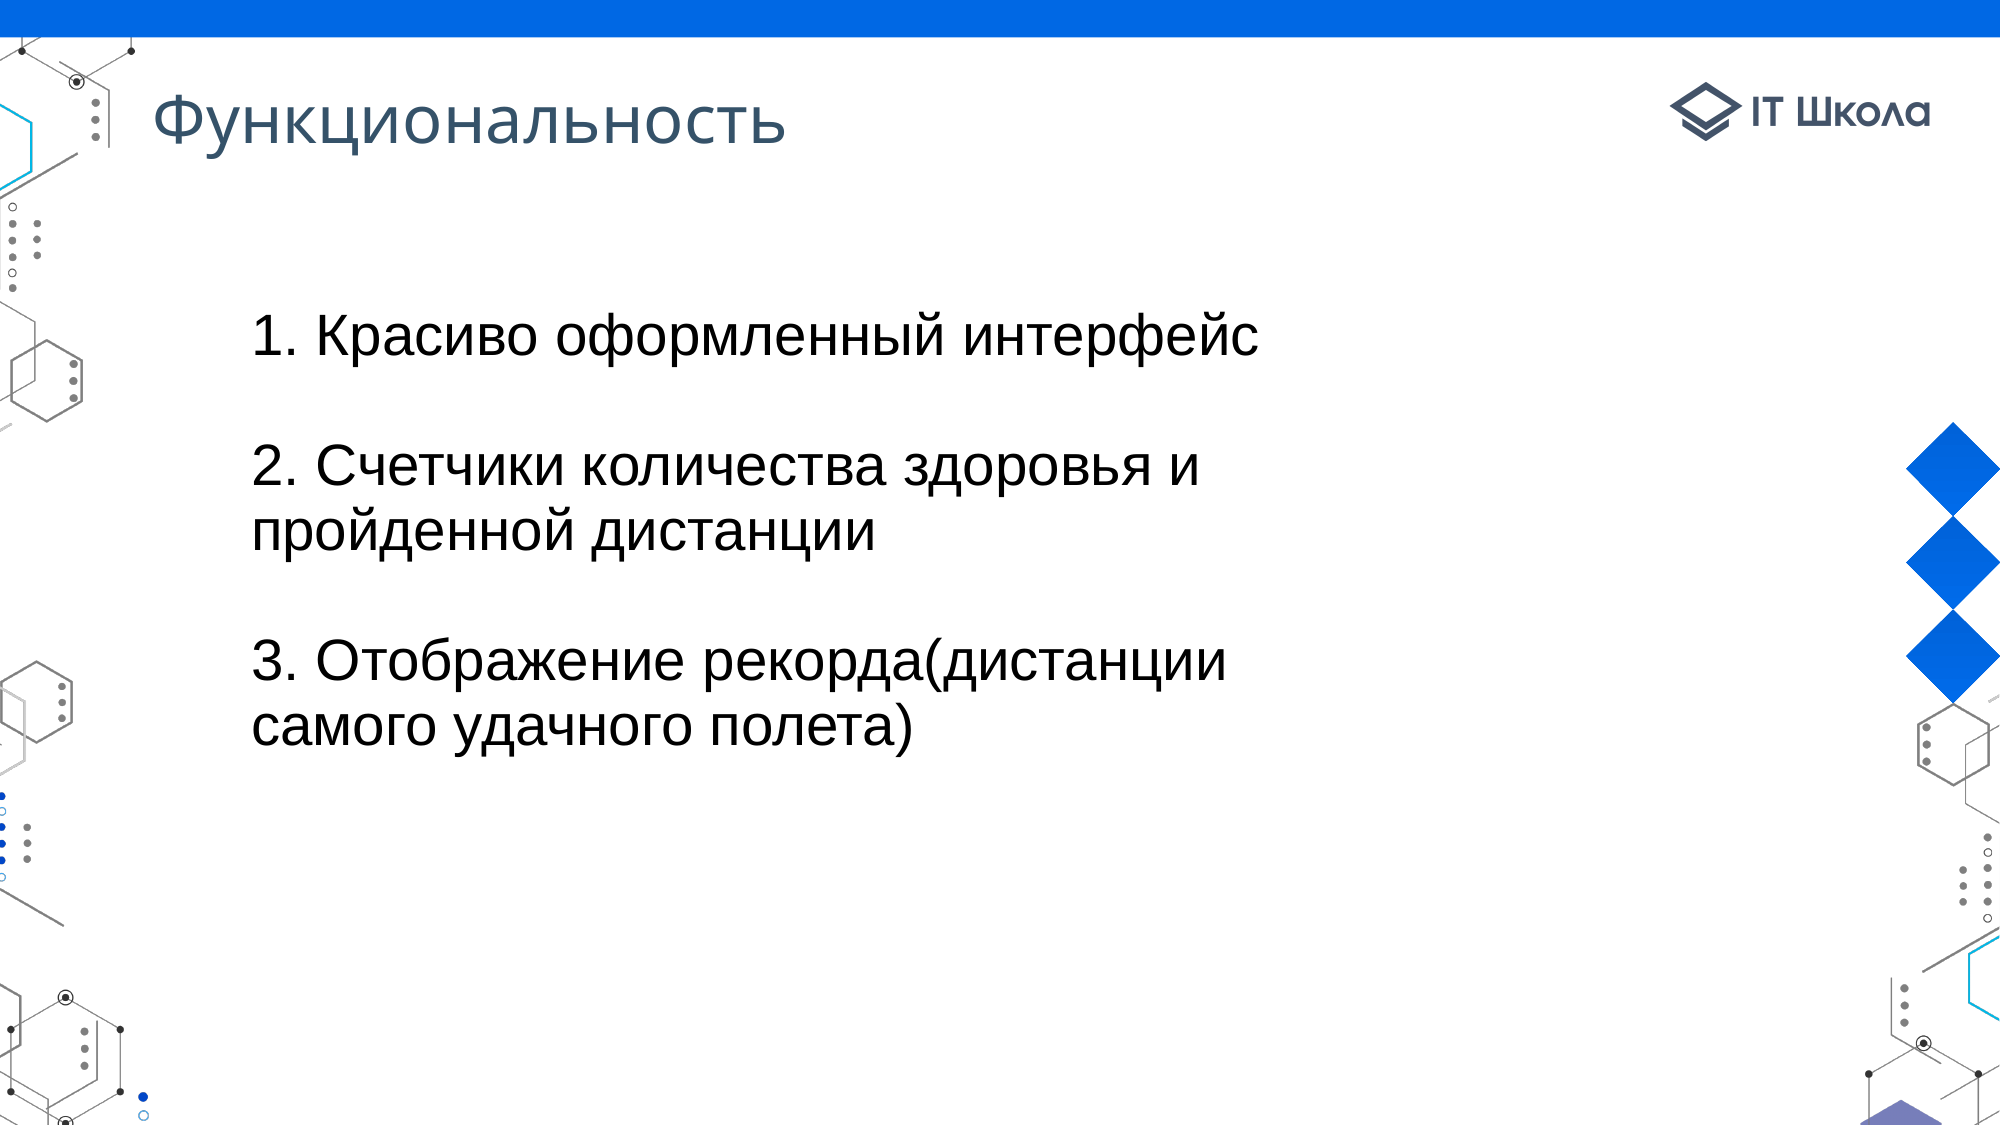

# Функциональность
1. Красиво оформленный интерфейс
2. Счетчики количества здоровья и пройденной дистанции
3. Отображение рекорда(дистанции самого удачного полета)